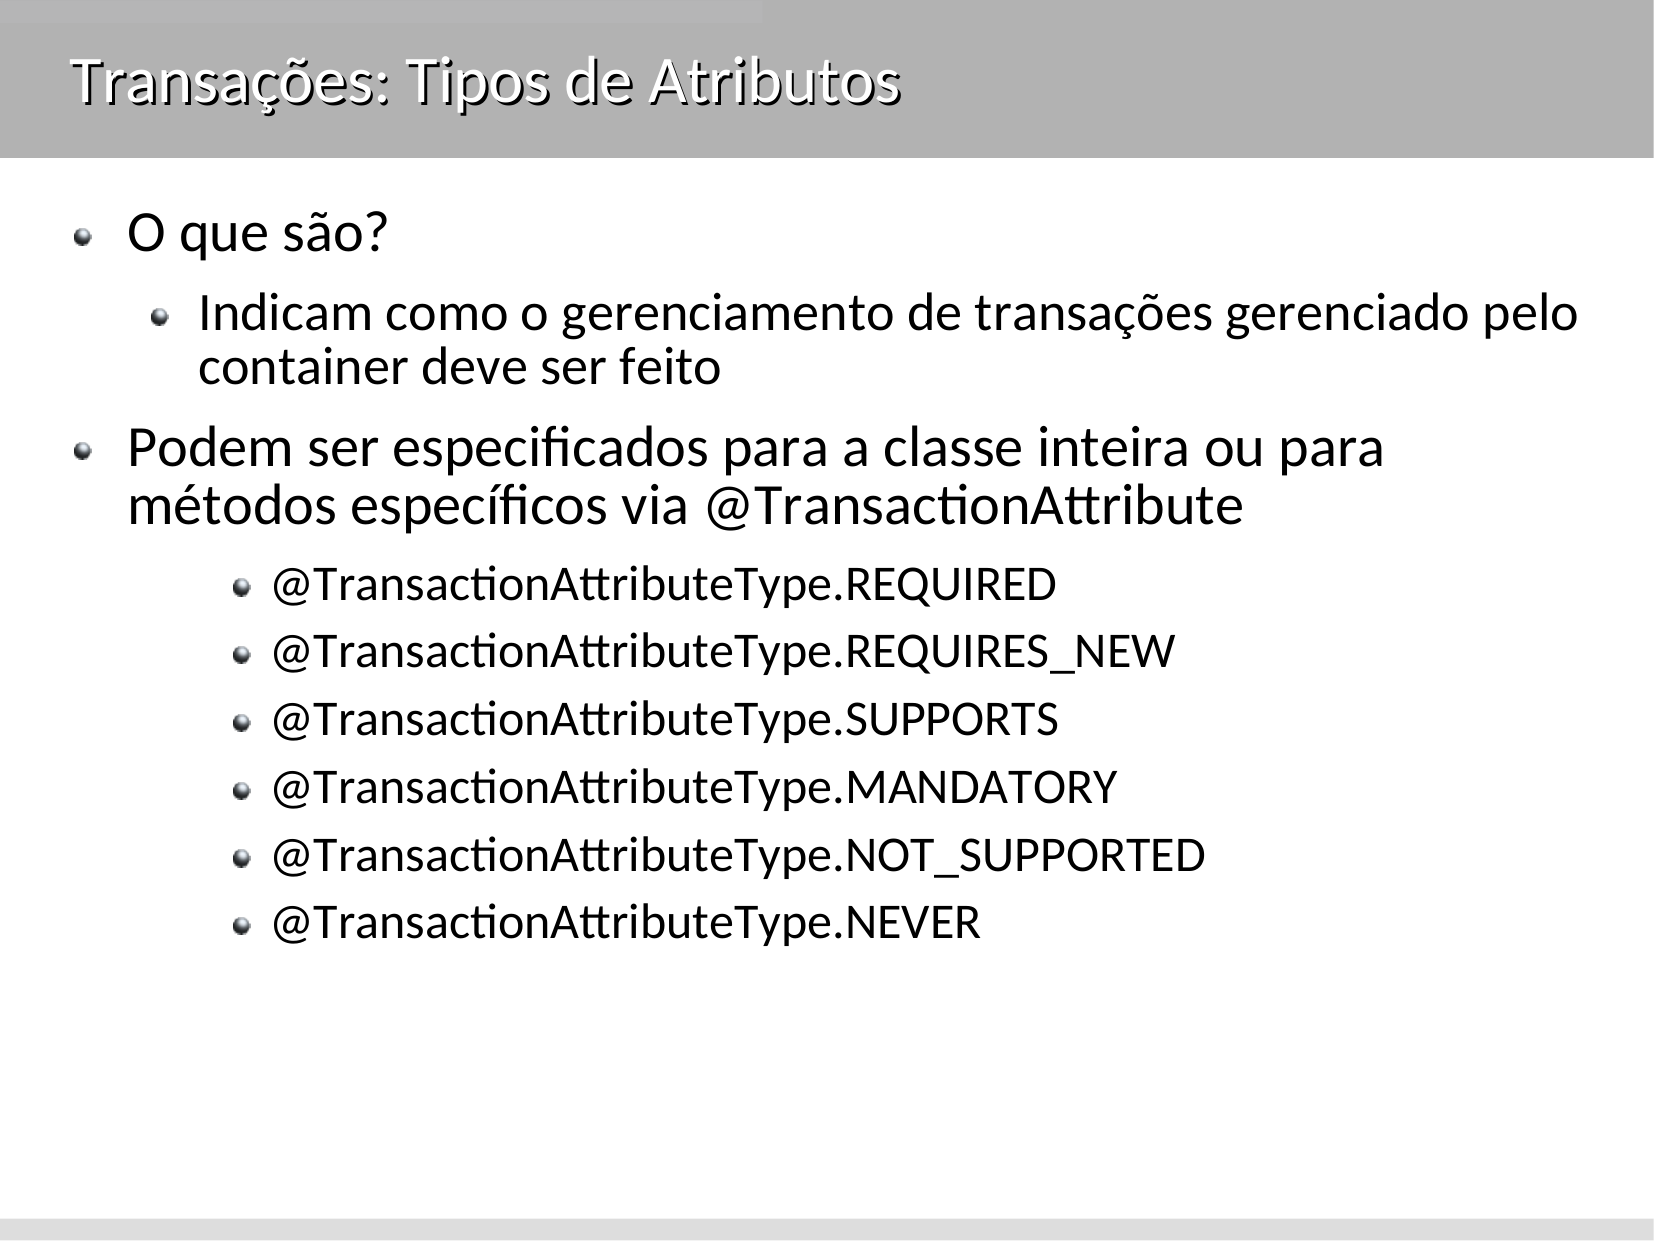

# Transações: Tipos de Atributos
O que são?
Indicam como o gerenciamento de transações gerenciado pelo container deve ser feito
Podem ser especificados para a classe inteira ou para métodos específicos via @TransactionAttribute
@TransactionAttributeType.REQUIRED
@TransactionAttributeType.REQUIRES_NEW
@TransactionAttributeType.SUPPORTS
@TransactionAttributeType.MANDATORY
@TransactionAttributeType.NOT_SUPPORTED
@TransactionAttributeType.NEVER